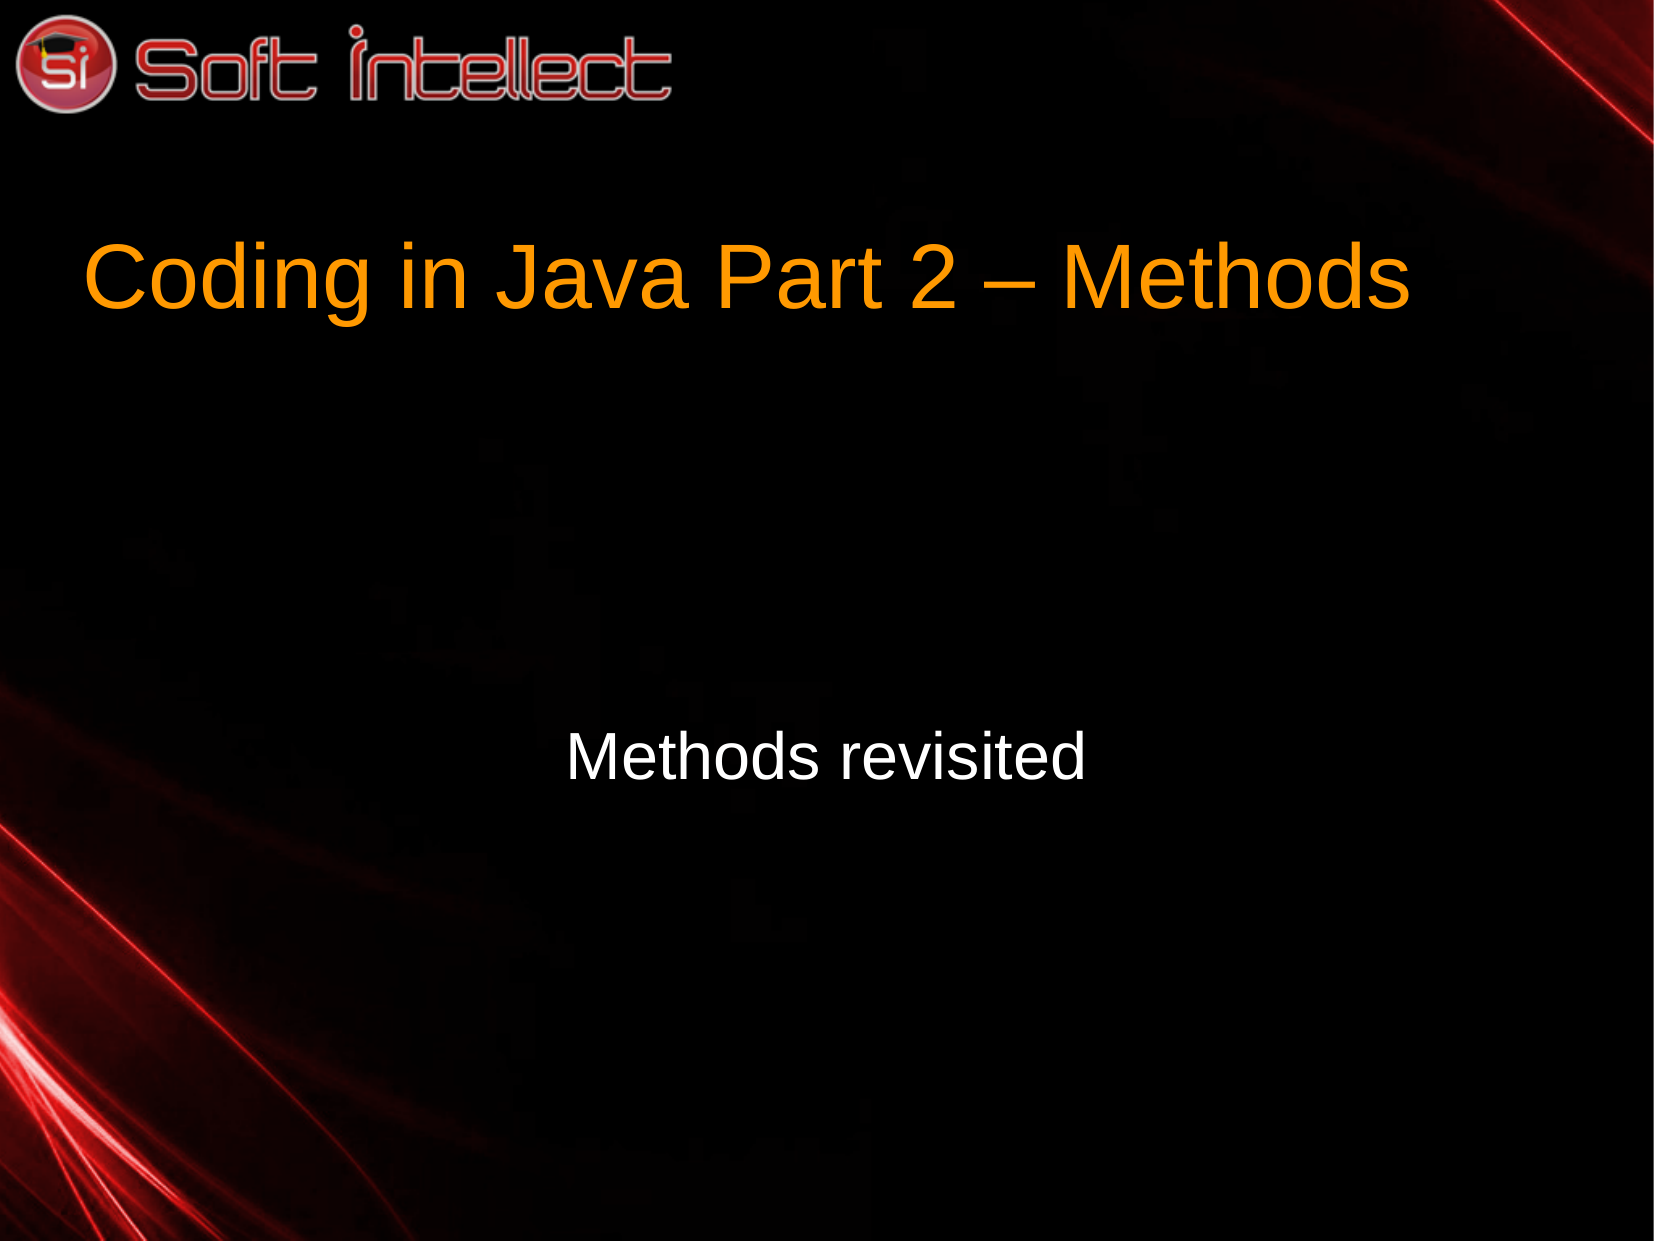

# Coding in Java Part 2 – Methods
Methods revisited